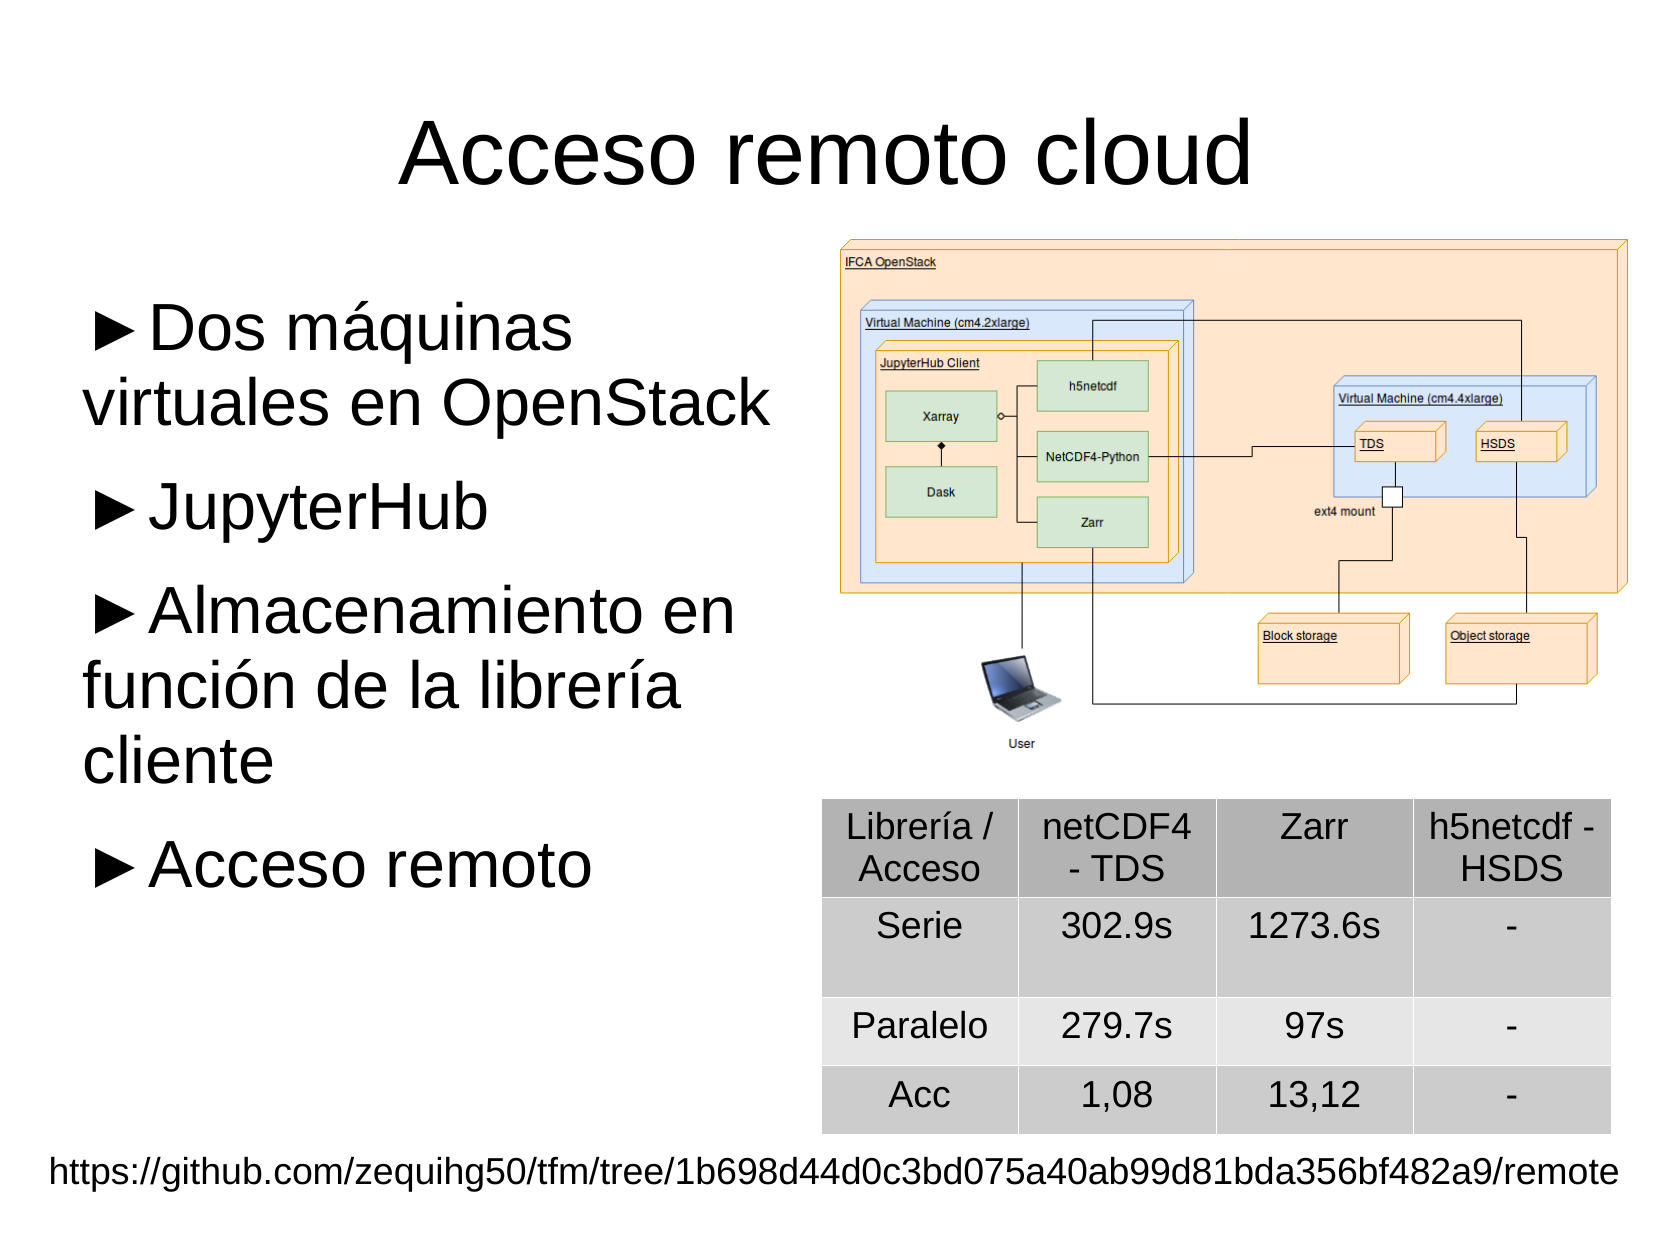

# Acceso remoto cloud
►Dos máquinas virtuales en OpenStack
►JupyterHub
►Almacenamiento en función de la librería cliente
►Acceso remoto
| Librería /Acceso | netCDF4 - TDS | Zarr | h5netcdf - HSDS |
| --- | --- | --- | --- |
| Serie | 302.9s | 1273.6s | - |
| Paralelo | 279.7s | 97s | - |
| Acc | 1,08 | 13,12 | - |
https://github.com/zequihg50/tfm/tree/1b698d44d0c3bd075a40ab99d81bda356bf482a9/remote